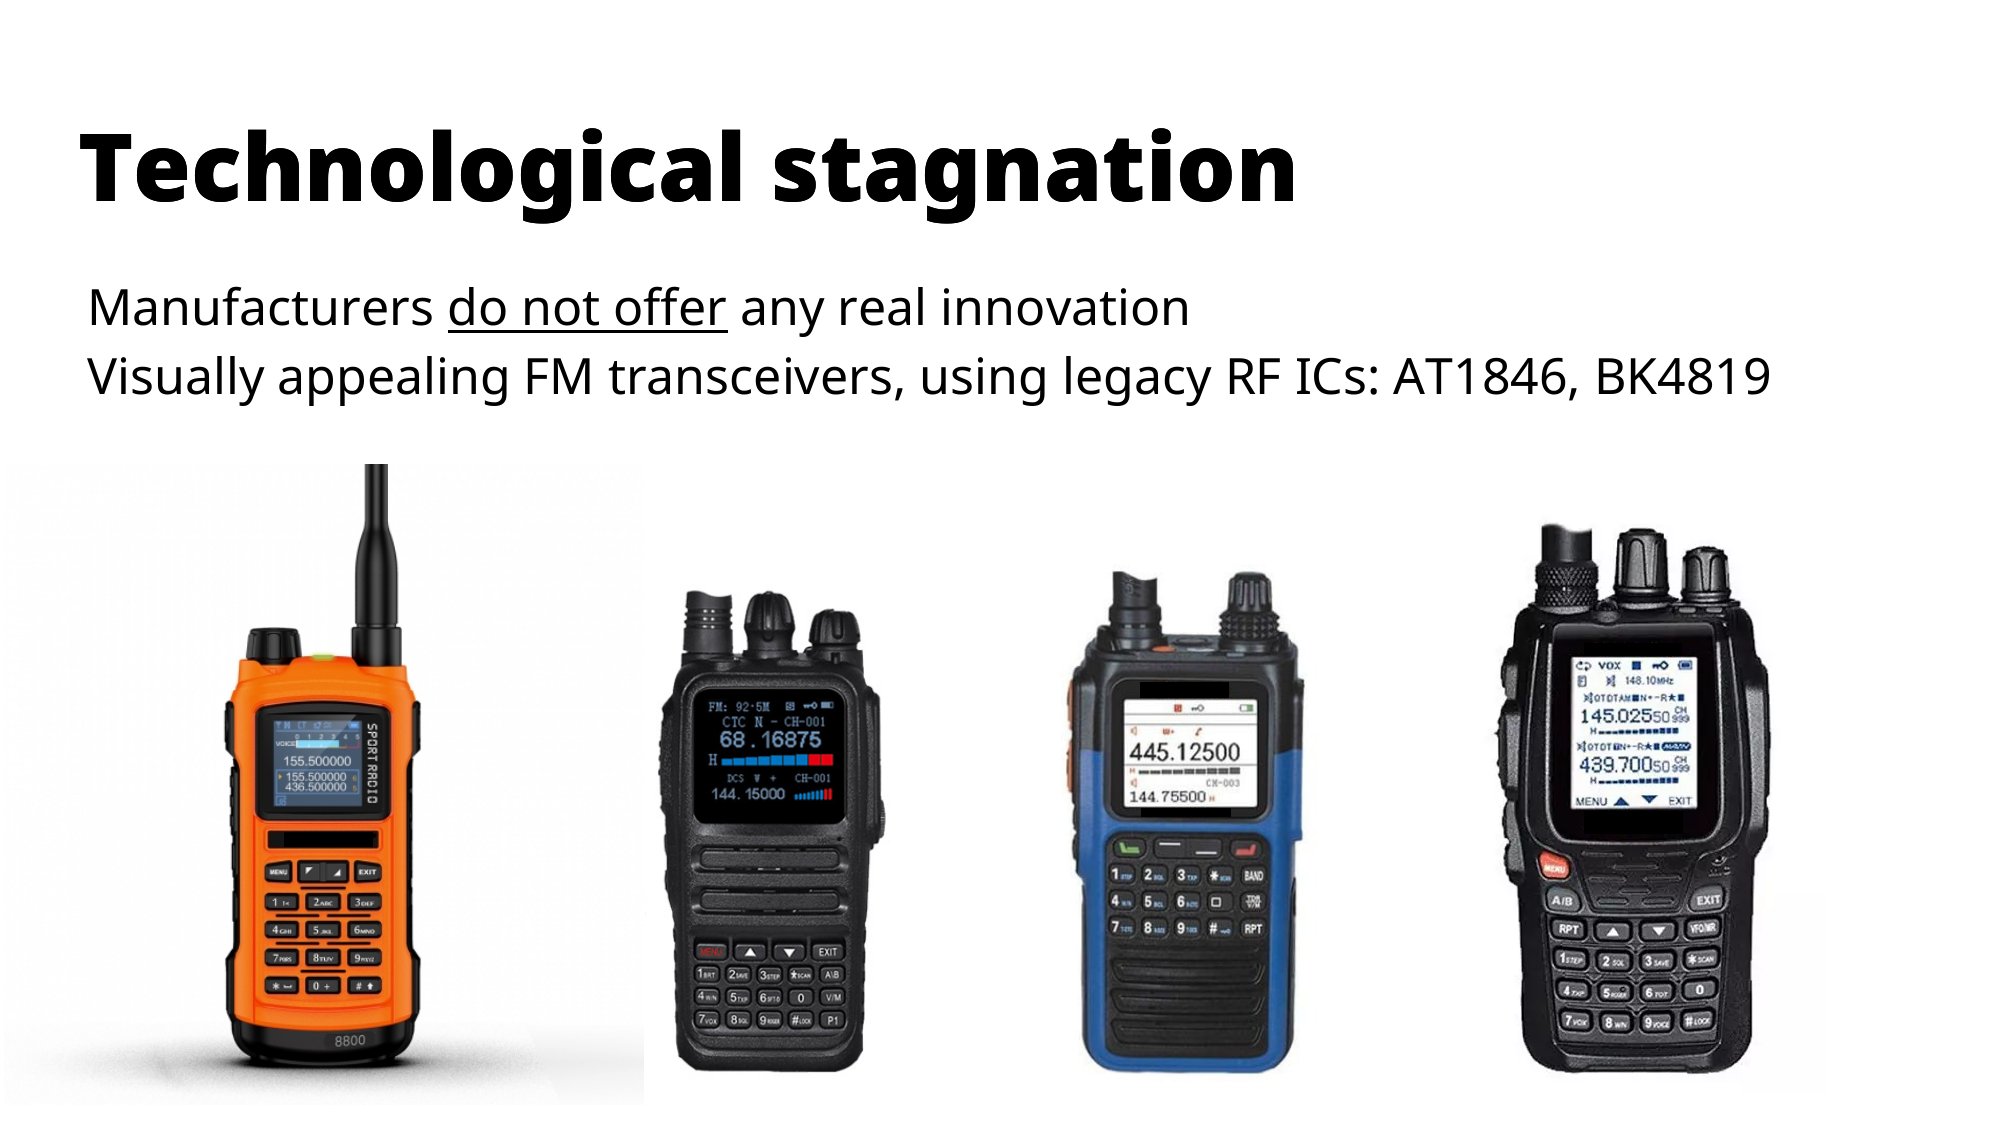

Technological stagnation
Technological stagnation
Manufacturers do not offer any real innovation
Visually appealing FM transceivers, using legacy RF ICs: AT1846, BK4819